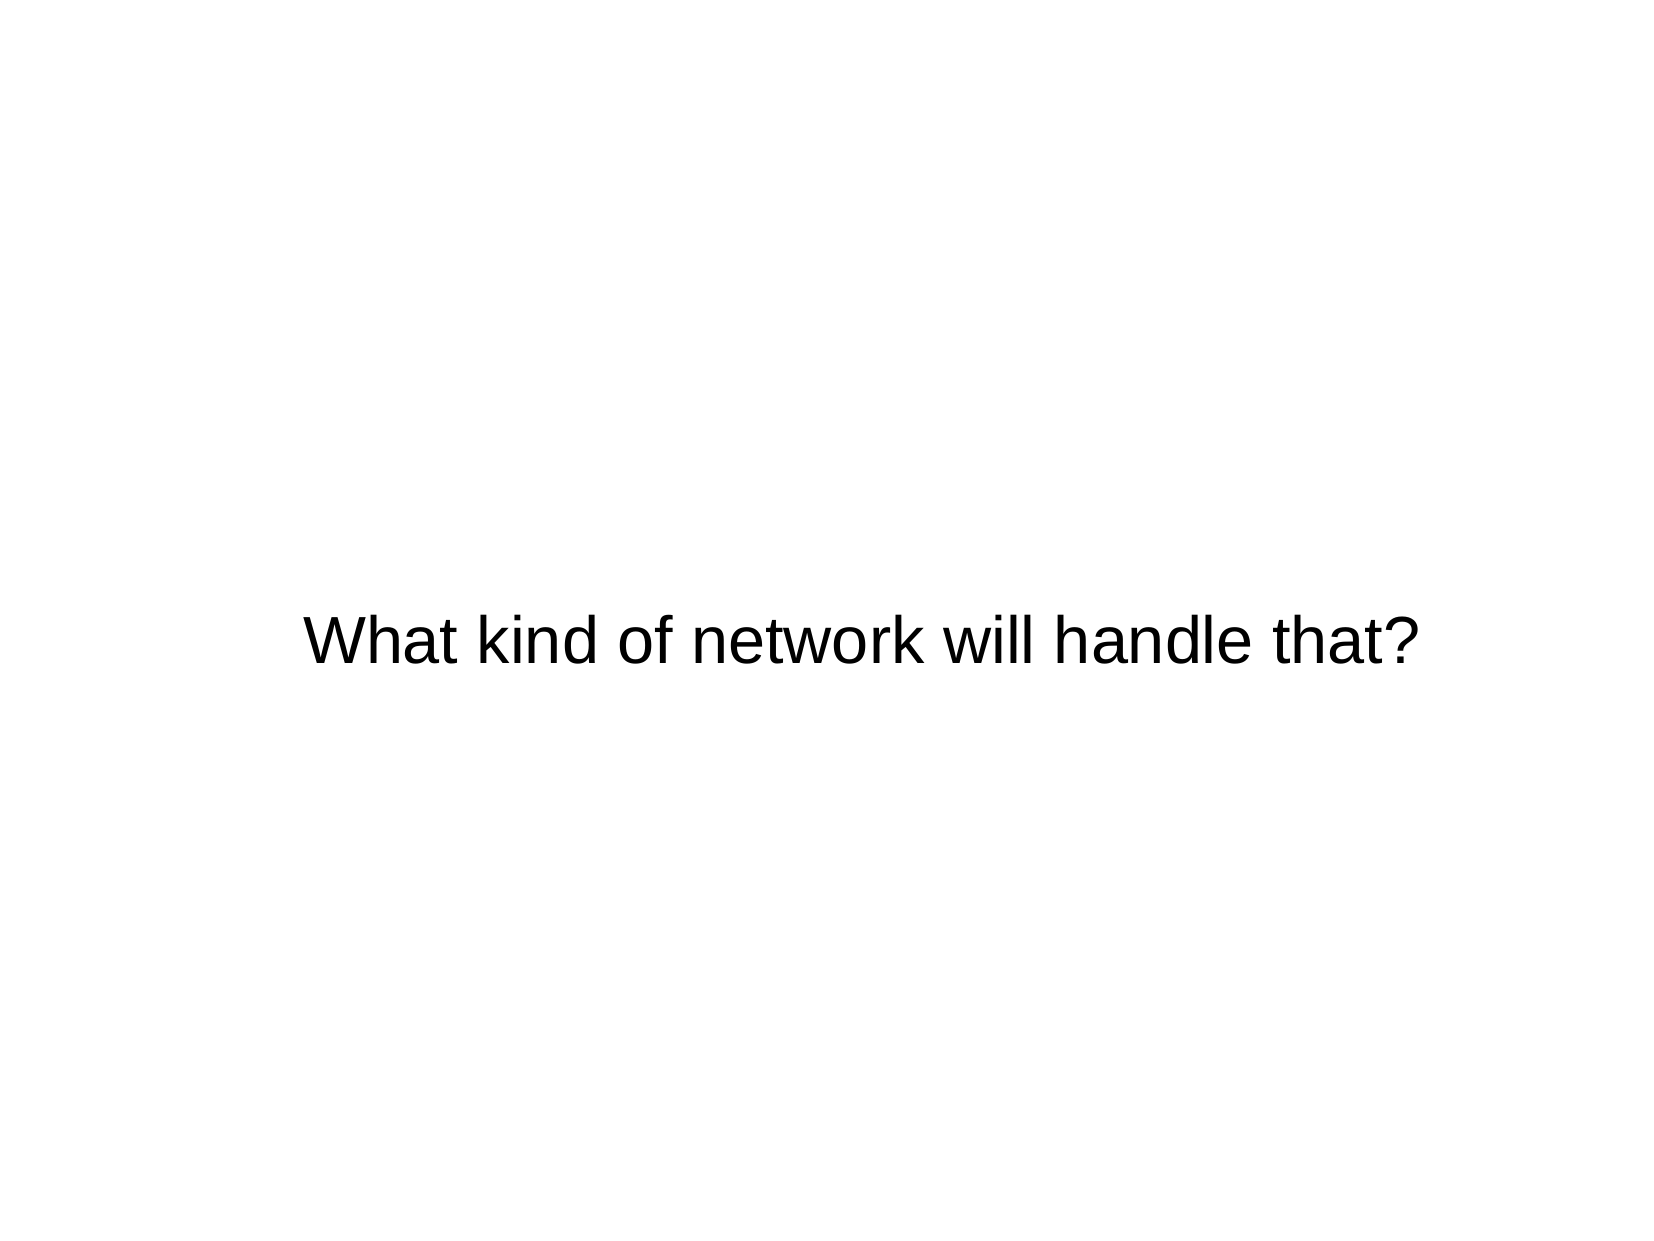

#
What kind of network will handle that?